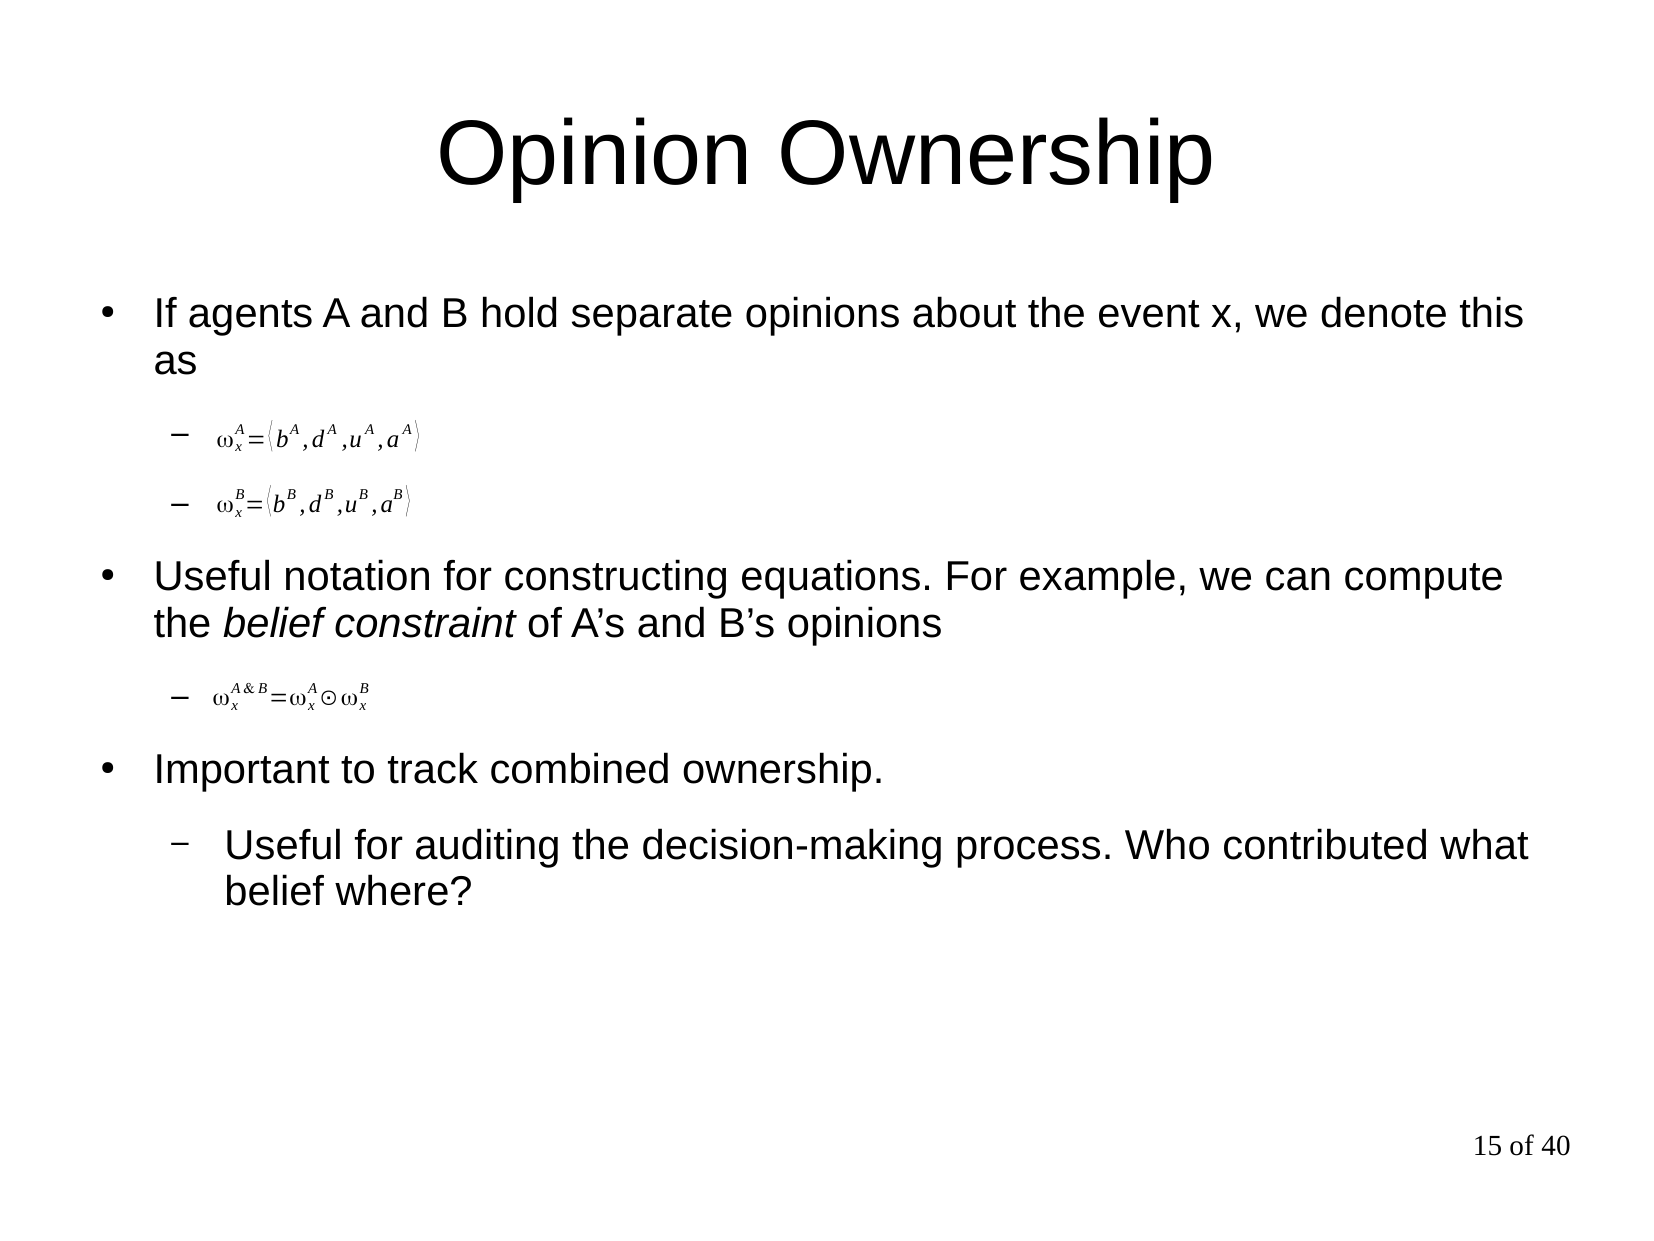

# Opinion Ownership
If agents A and B hold separate opinions about the event x, we denote this as
Useful notation for constructing equations. For example, we can compute the belief constraint of A’s and B’s opinions
Important to track combined ownership.
Useful for auditing the decision-making process. Who contributed what belief where?
15